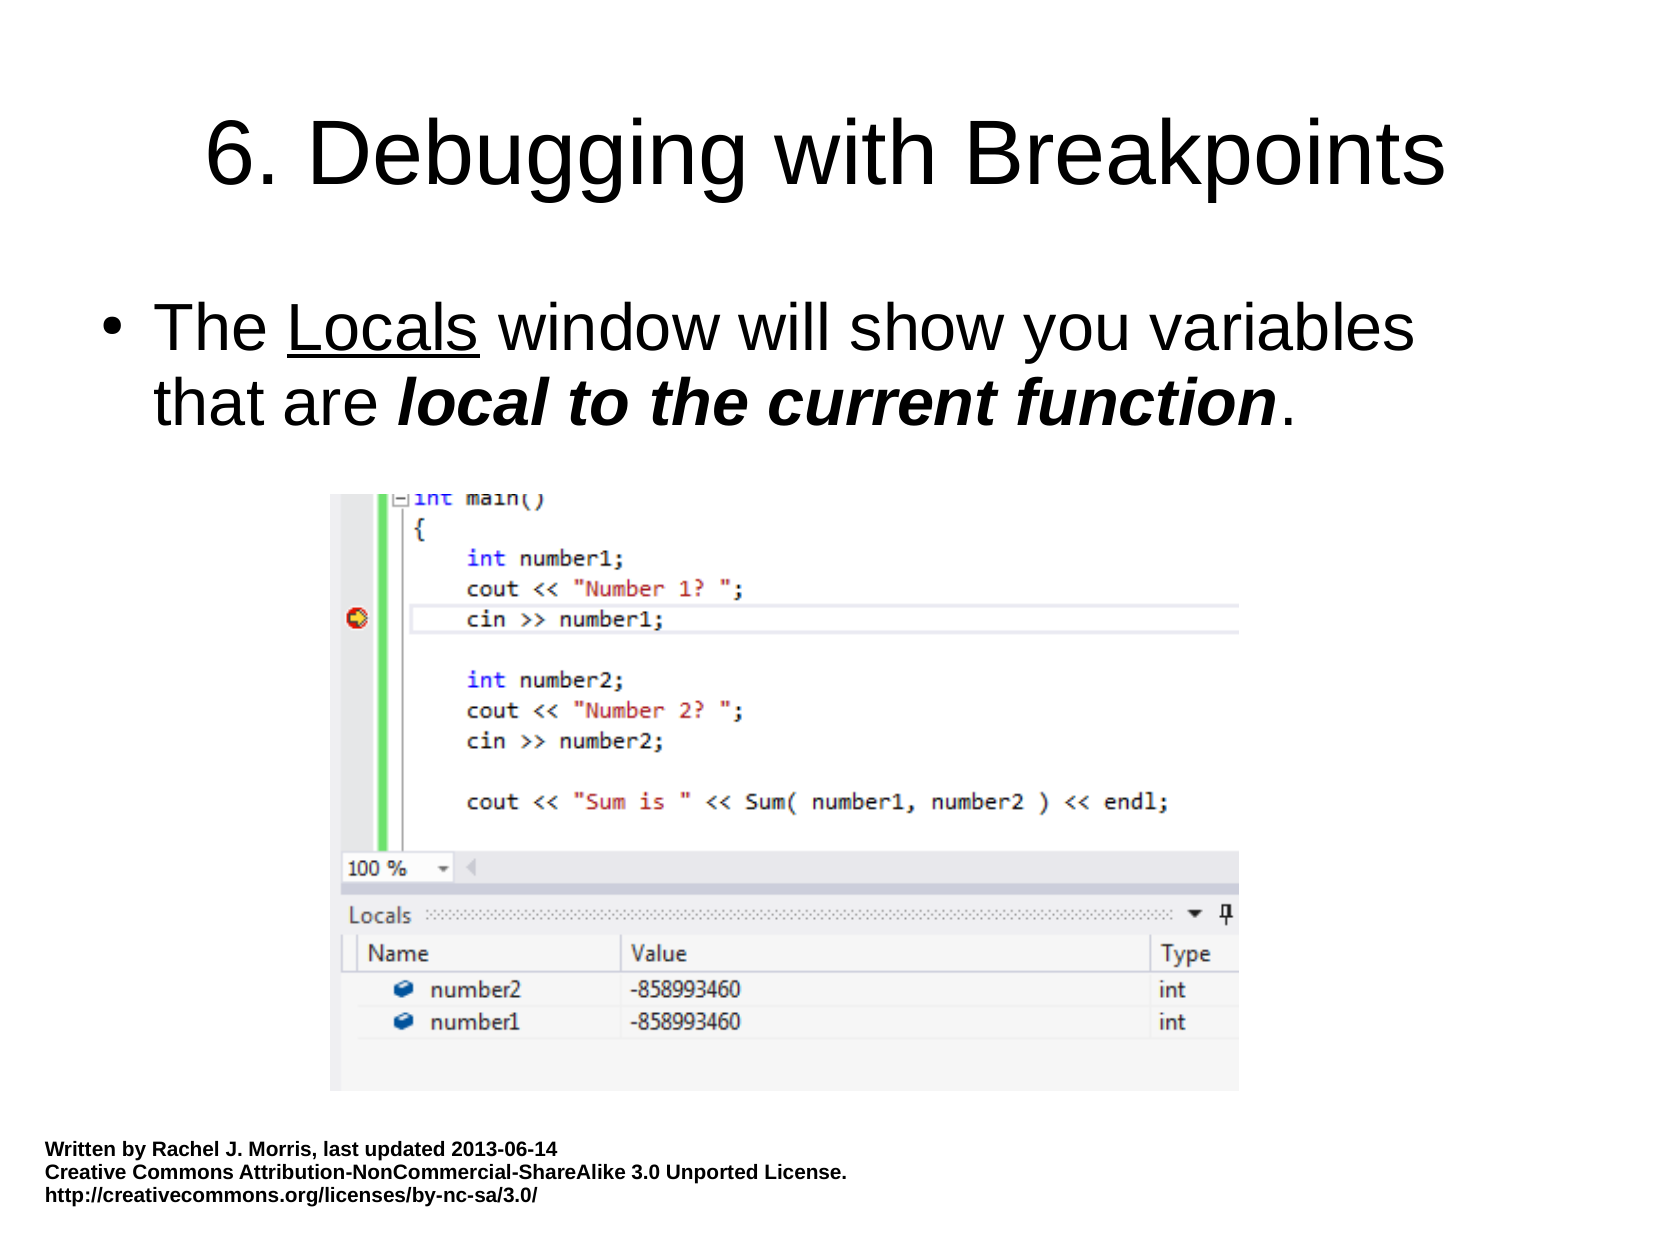

# 6. Debugging with Breakpoints
The Locals window will show you variables that are local to the current function.